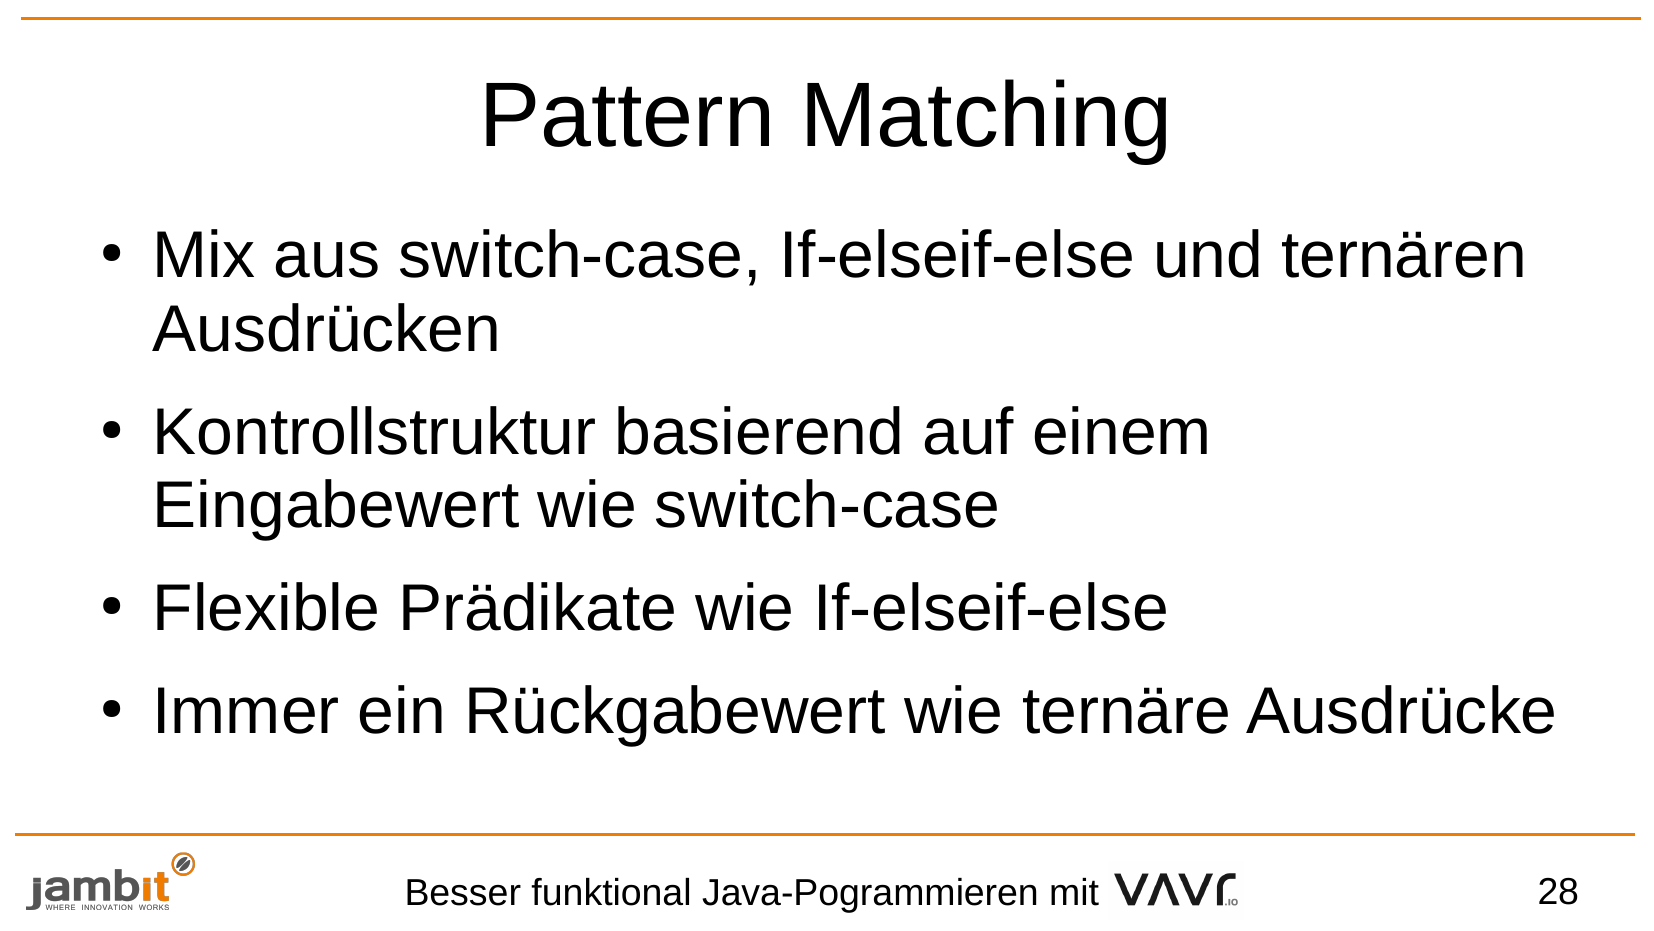

# Pattern Matching
Mix aus switch-case, If-elseif-else und ternären Ausdrücken
Kontrollstruktur basierend auf einem Eingabewert wie switch-case
Flexible Prädikate wie If-elseif-else
Immer ein Rückgabewert wie ternäre Ausdrücke